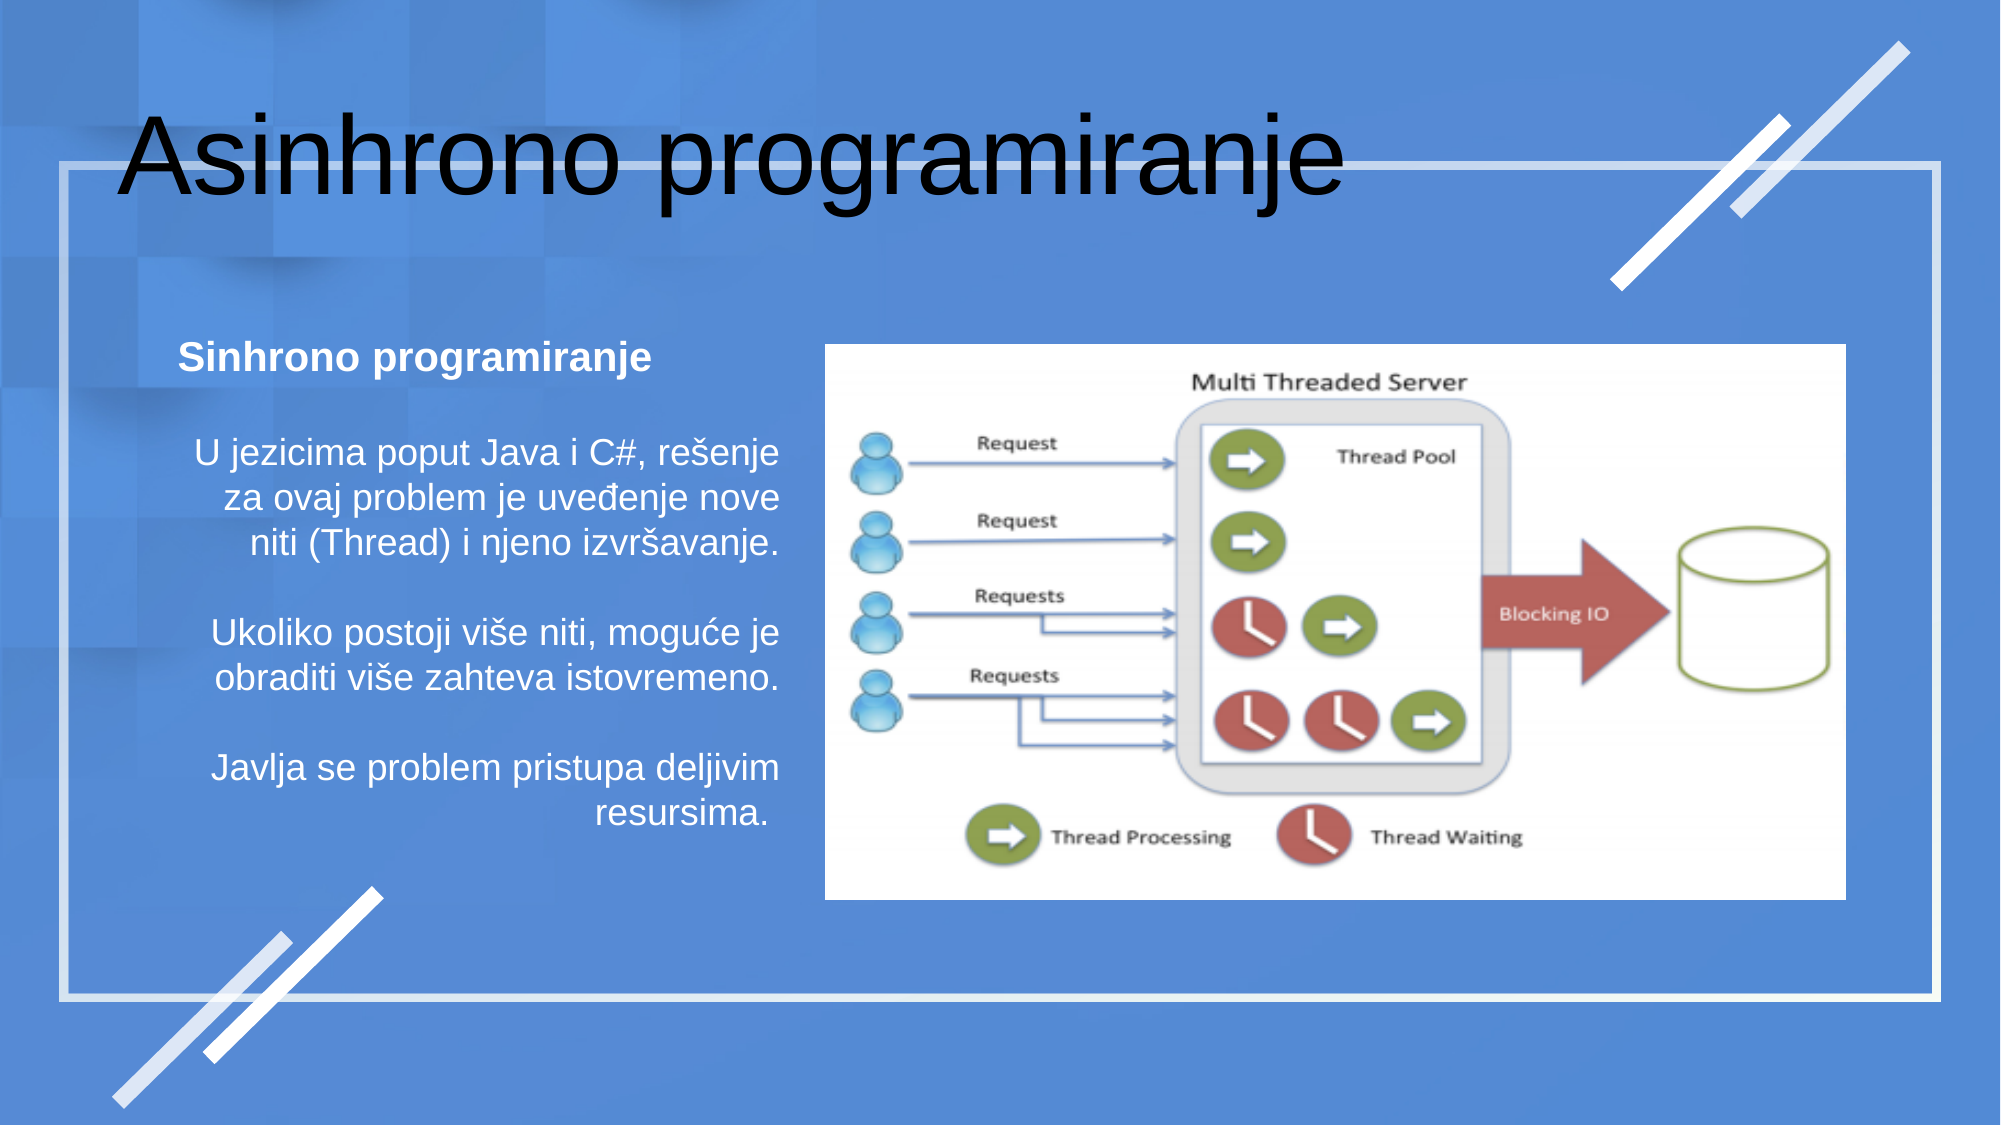

Asinhrono programiranje
Sinhrono programiranje
U jezicima poput Java i C#, rešenje za ovaj problem je uveđenje nove niti (Thread) i njeno izvršavanje.
Ukoliko postoji više niti, moguće je obraditi više zahteva istovremeno.
Javlja se problem pristupa deljivim resursima.